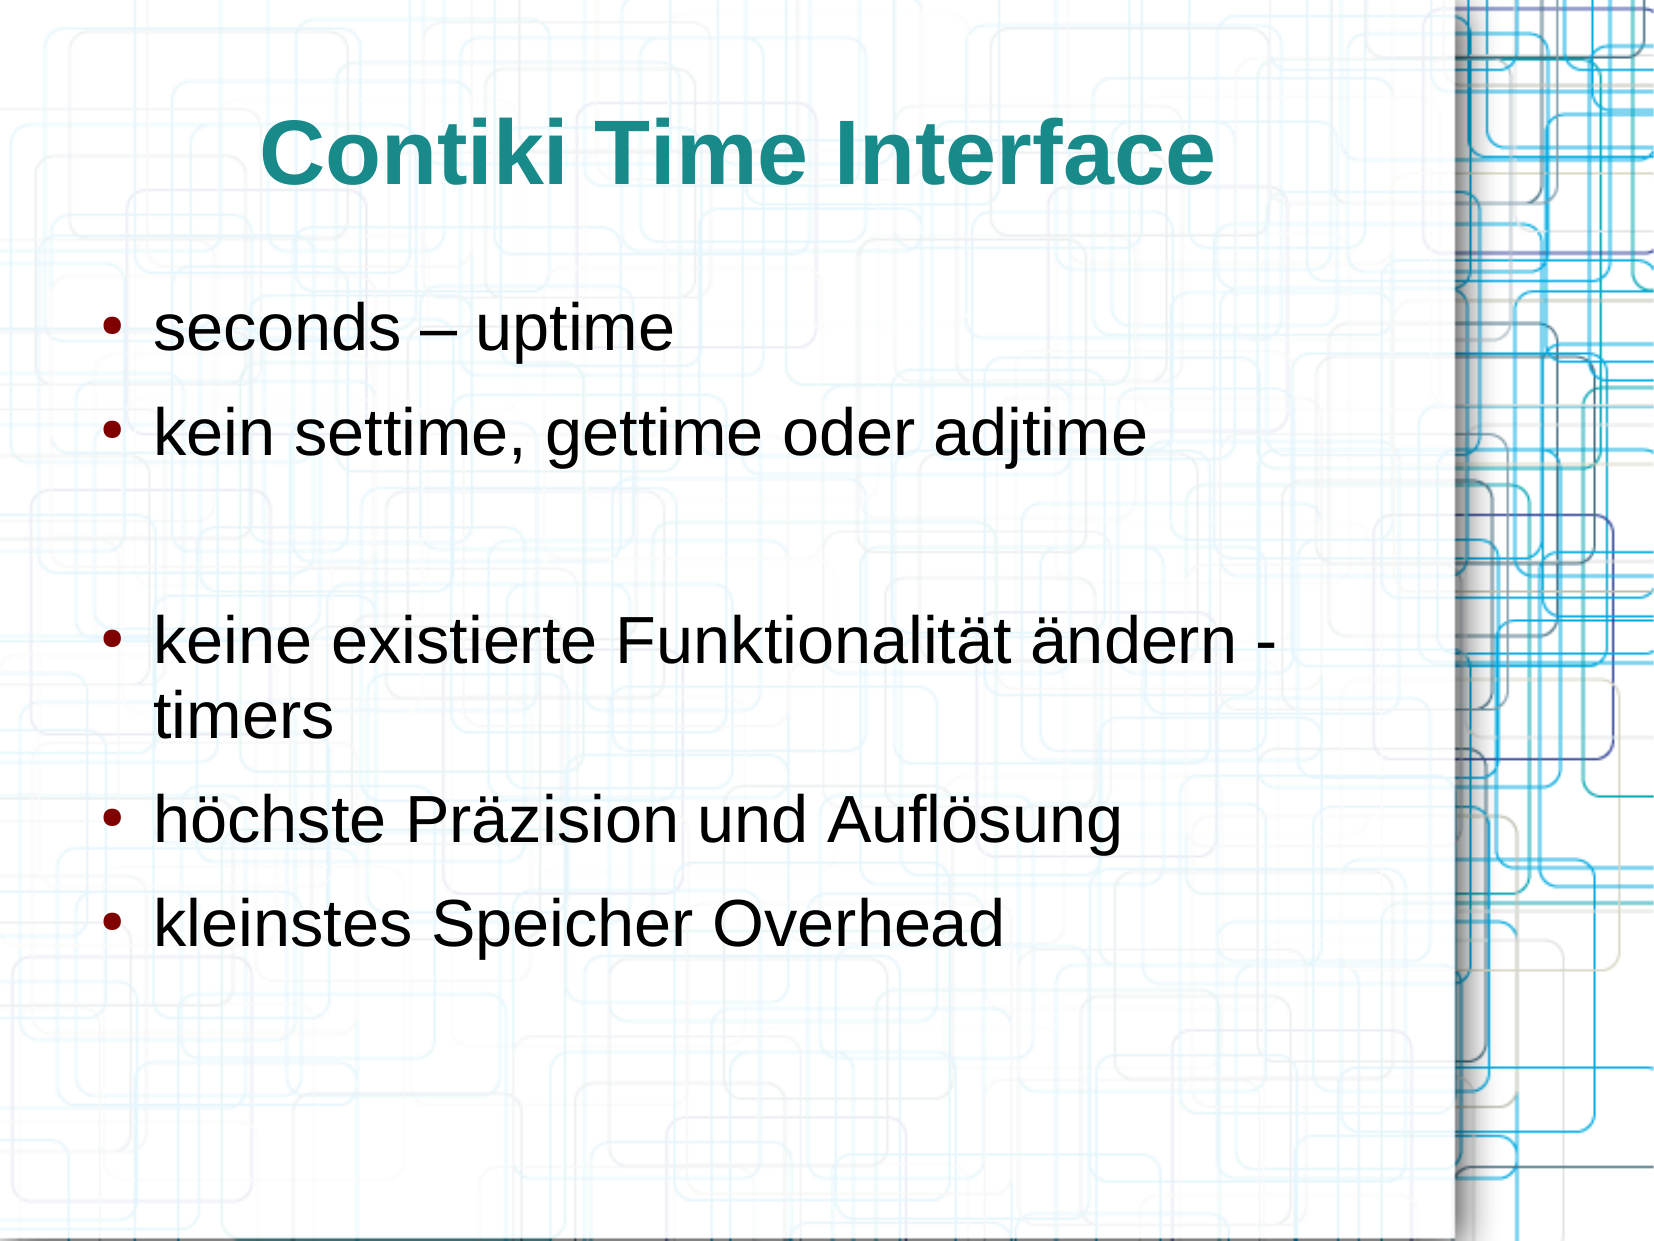

# Contiki Time Interface
seconds – uptime
kein settime, gettime oder adjtime
keine existierte Funktionalität ändern - timers
höchste Präzision und Auflösung
kleinstes Speicher Overhead